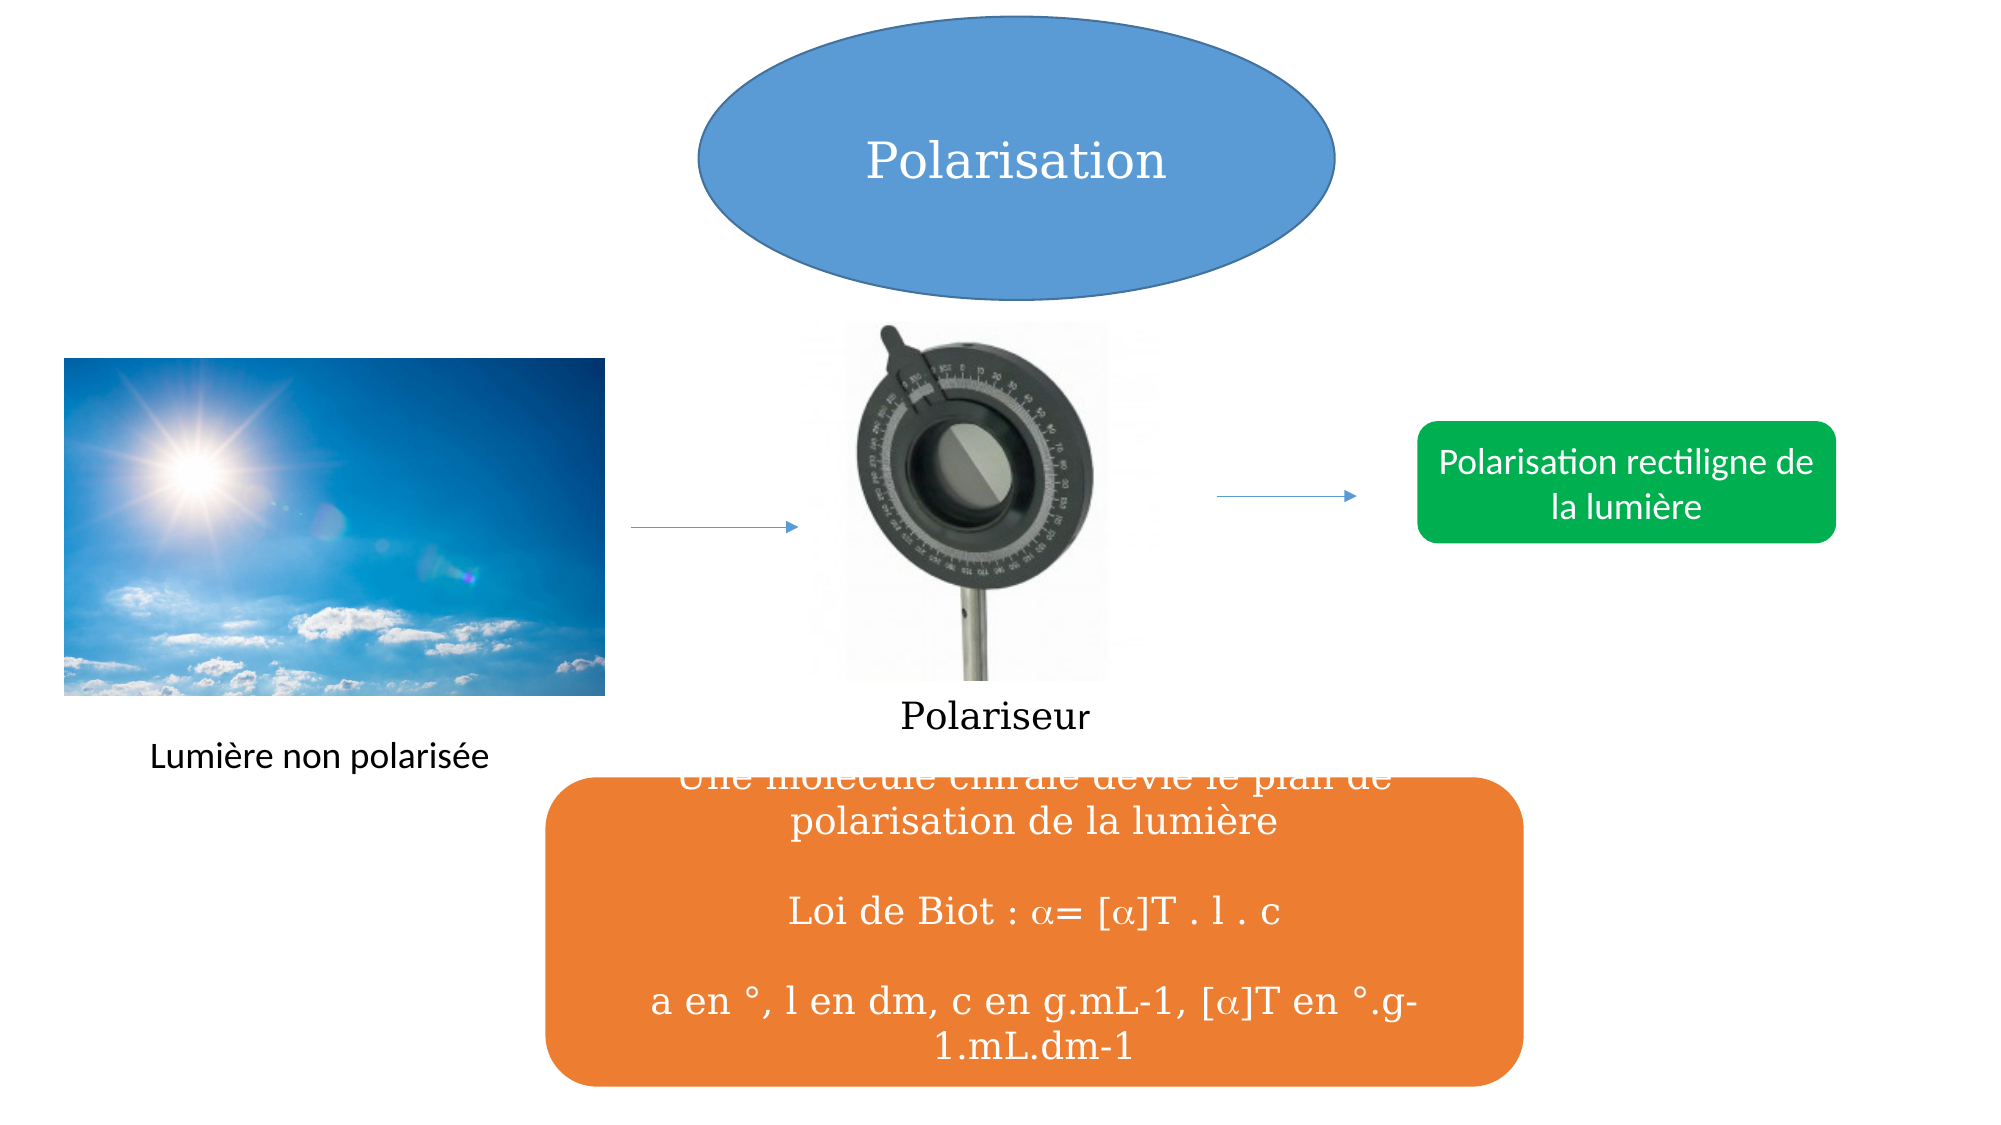

Polarisation
Polarisation rectiligne de la lumière
Polariseur
Lumière non polarisée
Une molécule chirale dévie le plan de polarisation de la lumière
Loi de Biot : a= [a]T . l . c
a en °, l en dm, c en g.mL-1, [a]T en °.g-1.mL.dm-1